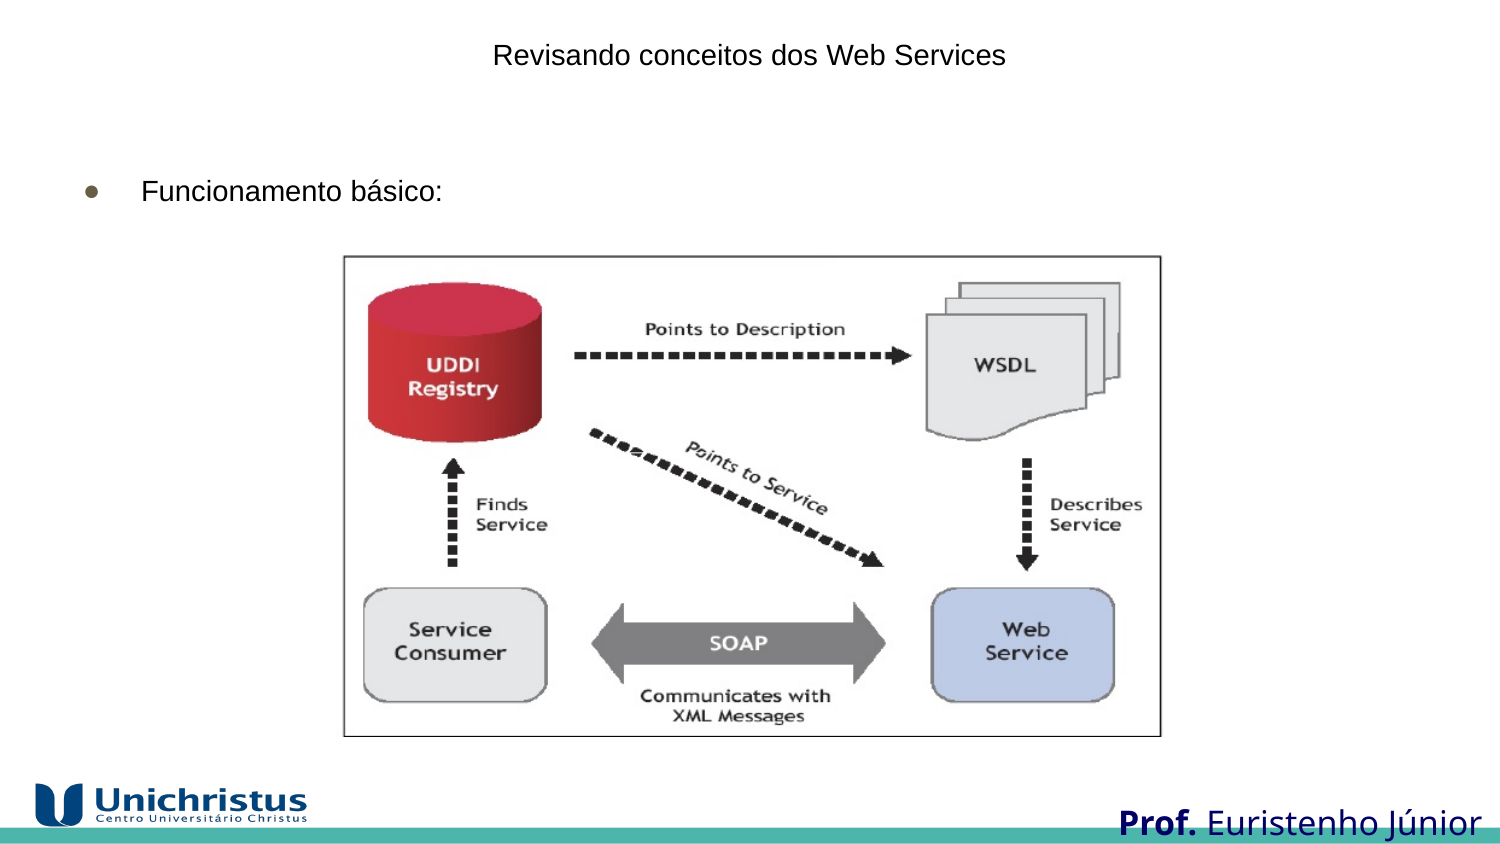

# Revisando conceitos dos Web Services
Funcionamento básico:
Prof. Euristenho Júnior